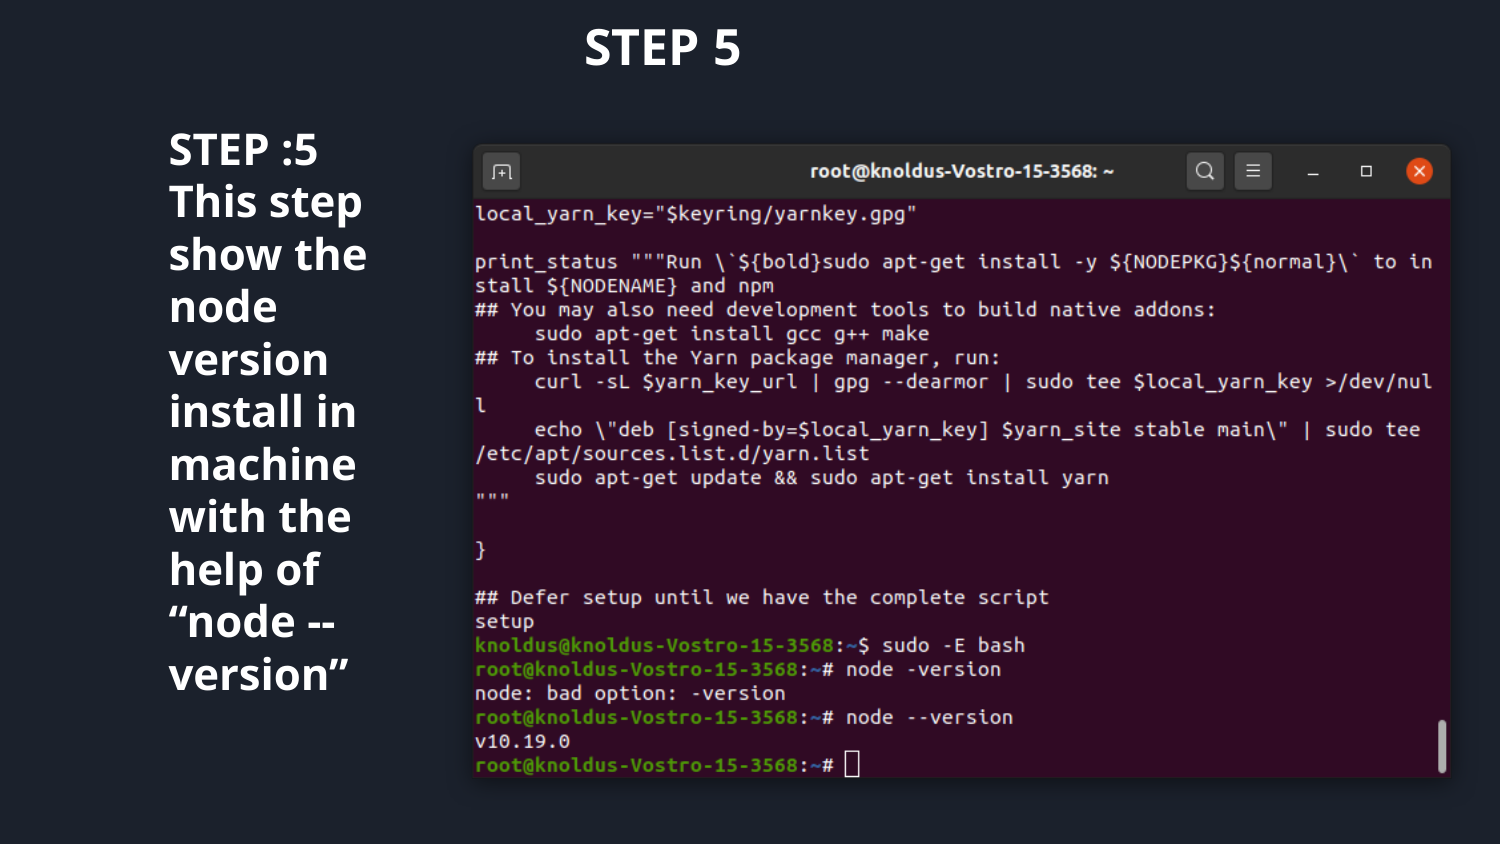

STEP 5
STEP :5
This step show the node version install in machine with the help of “node --version”